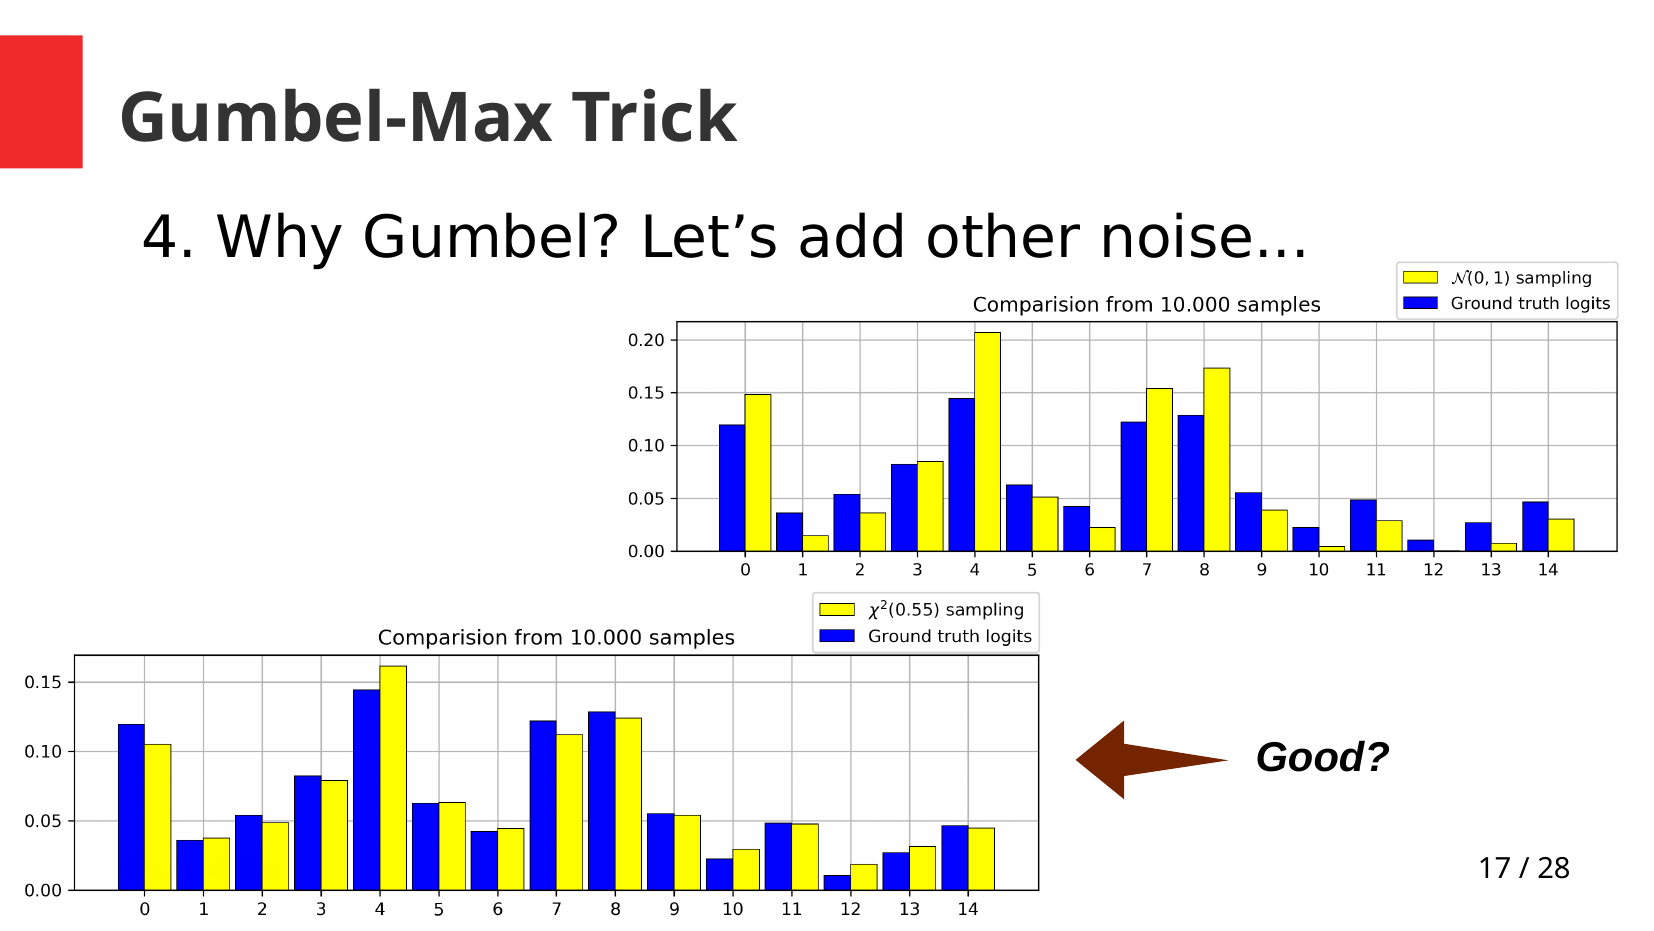

# Gumbel-Max Trick
4. Why Gumbel? Let’s add other noise...
Good?
Szymon Mikler
17